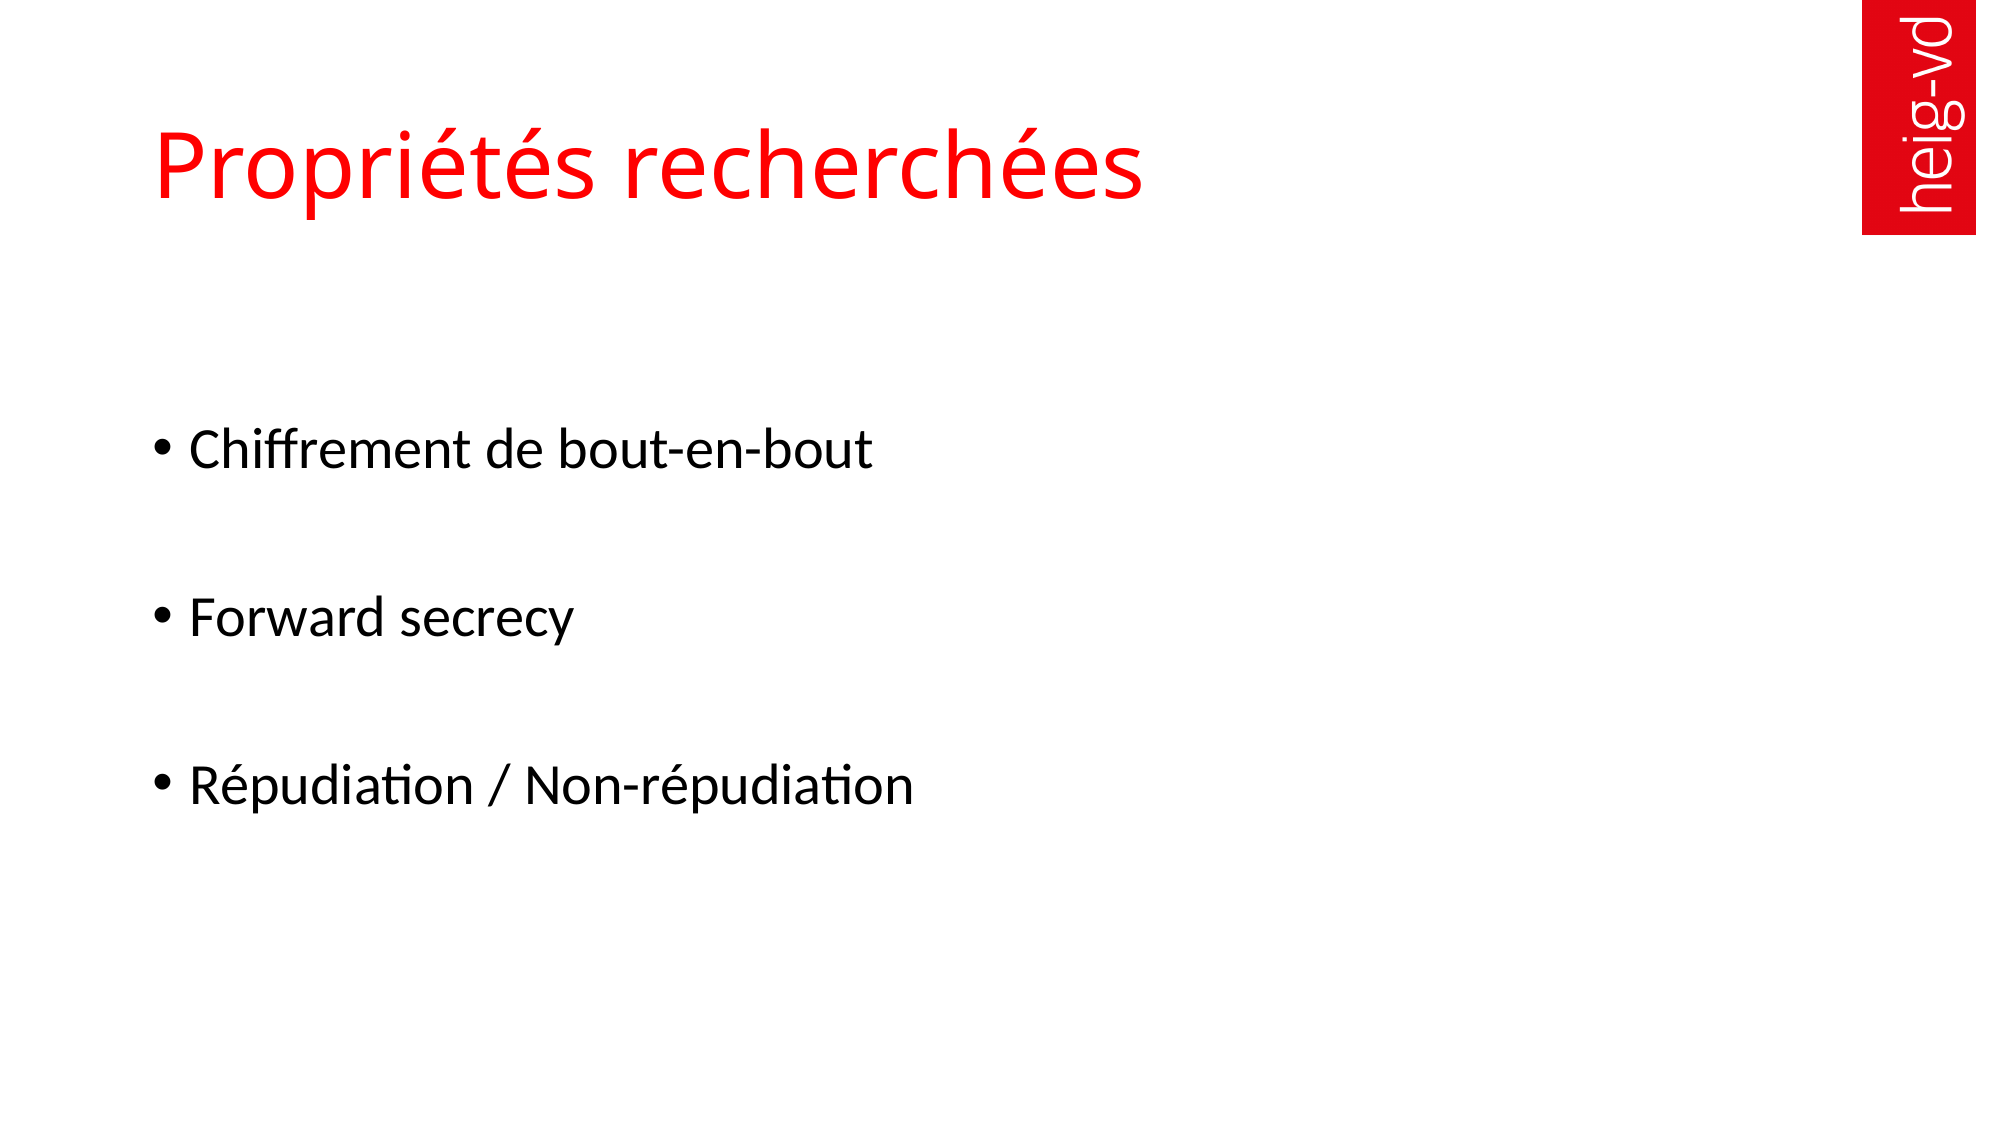

# Propriétés recherchées
Chiffrement de bout-en-bout
Forward secrecy
Répudiation / Non-répudiation